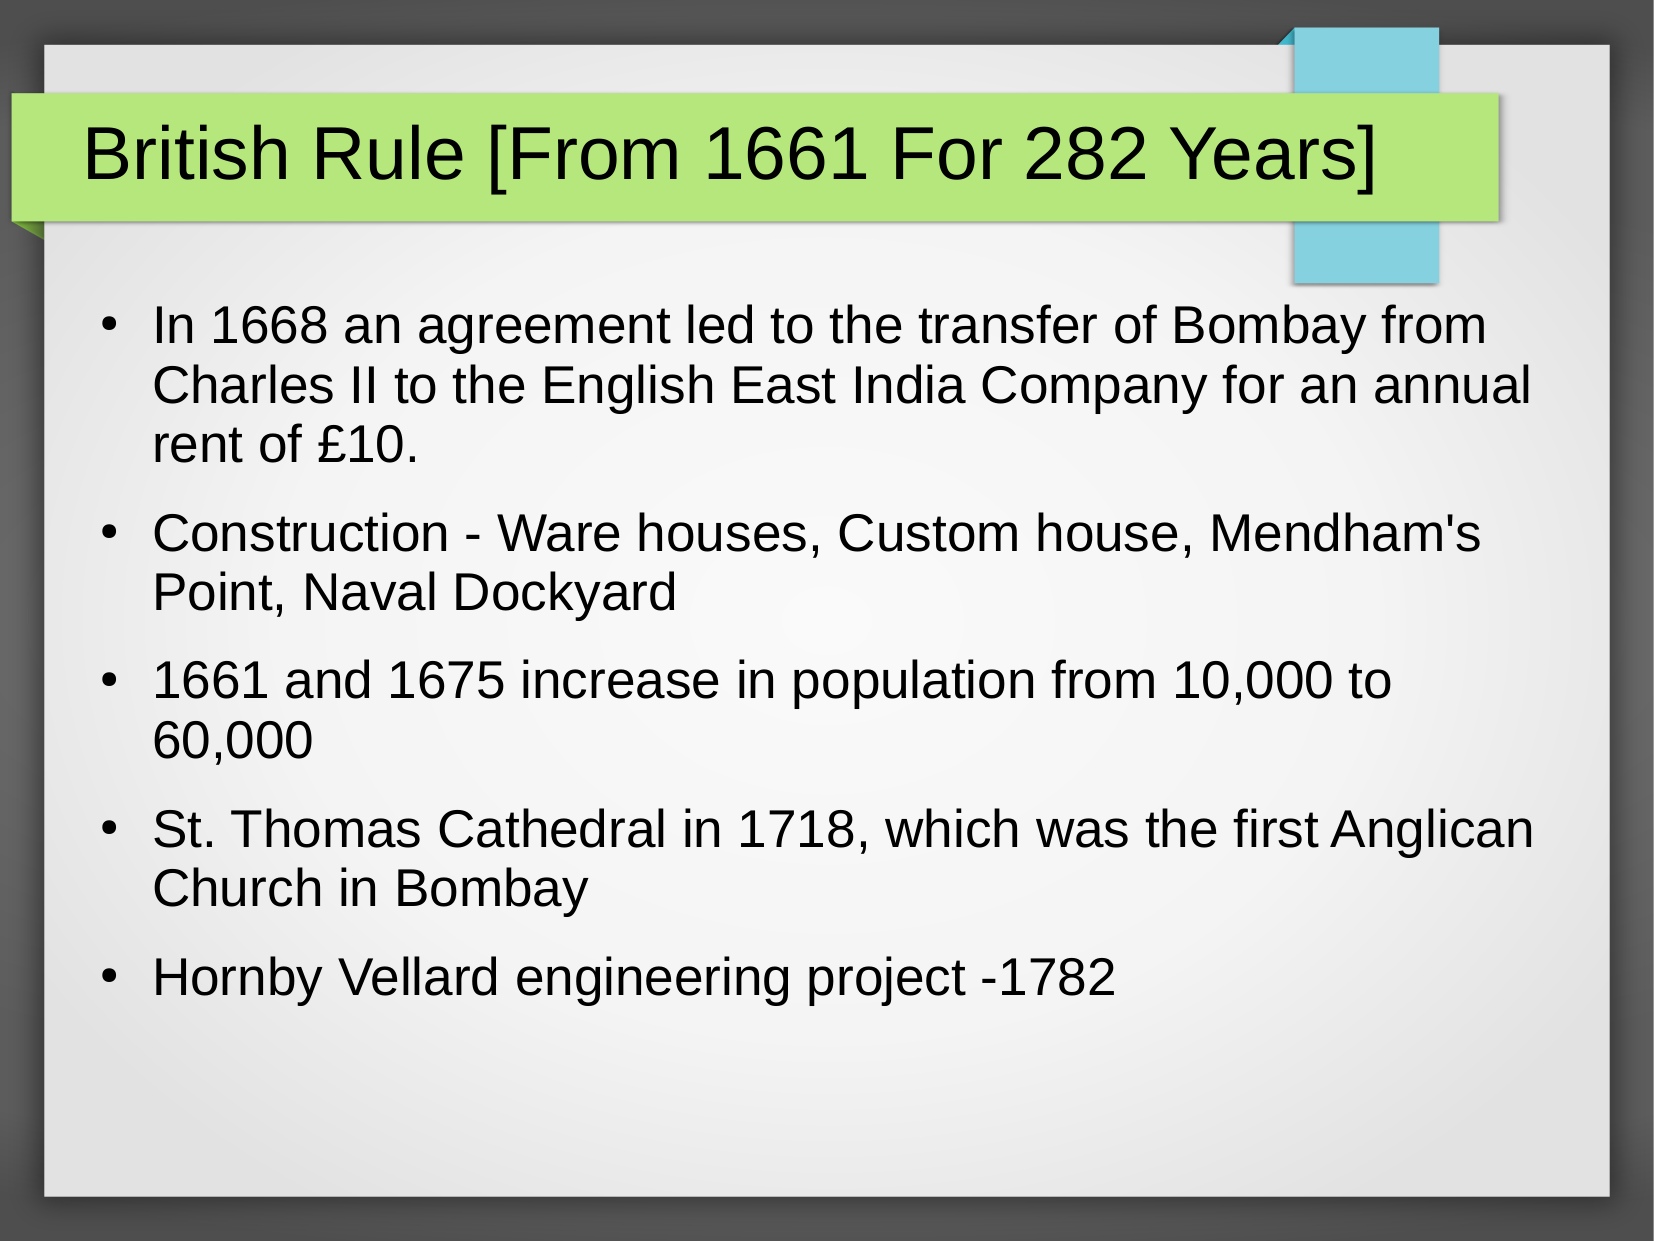

# British Rule [From 1661 For 282 Years]
In 1668 an agreement led to the transfer of Bombay from Charles II to the English East India Company for an annual rent of £10.
Construction - Ware houses, Custom house, Mendham's Point, Naval Dockyard
1661 and 1675 increase in population from 10,000 to 60,000
St. Thomas Cathedral in 1718, which was the first Anglican Church in Bombay
Hornby Vellard engineering project -1782